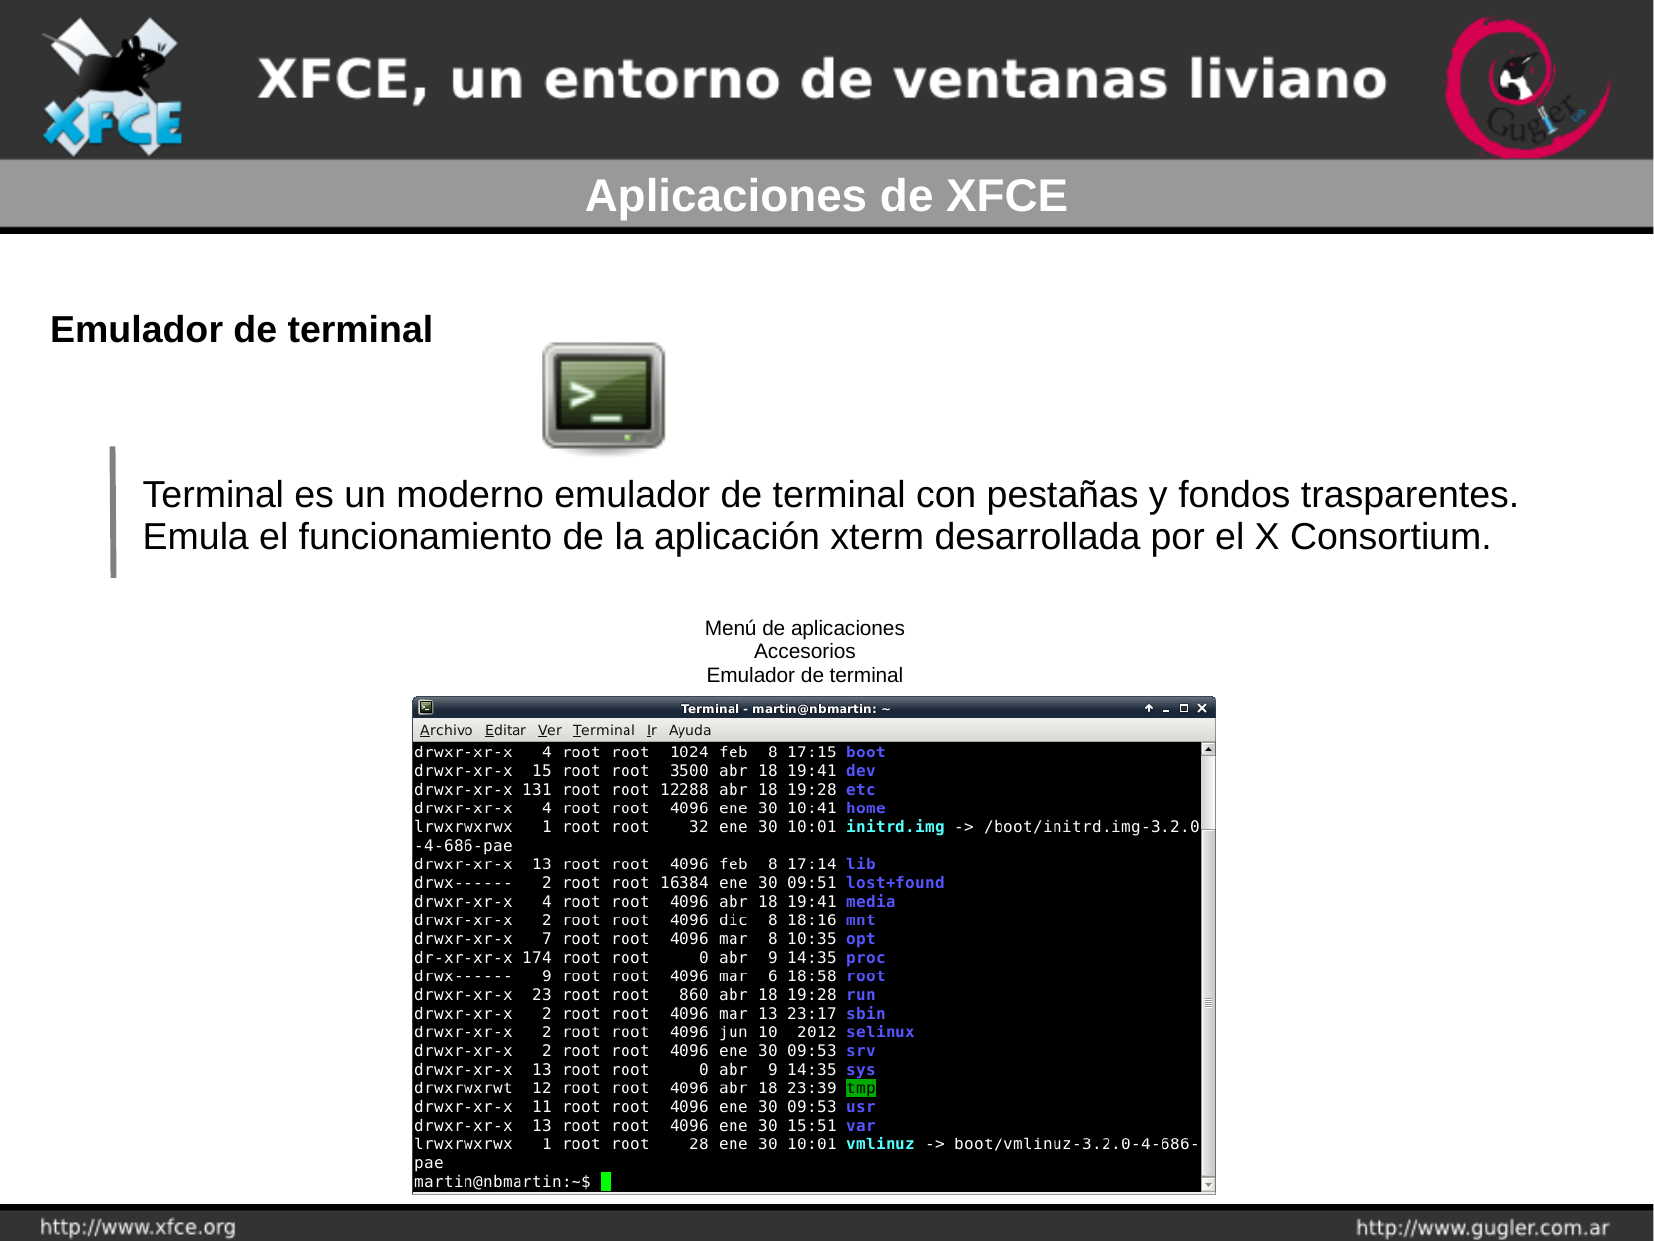

Aplicaciones de XFCE
Emulador de terminal
Terminal es un moderno emulador de terminal con pestañas y fondos trasparentes. Emula el funcionamiento de la aplicación xterm desarrollada por el X Consortium.
Menú de aplicaciones
Accesorios
Emulador de terminal